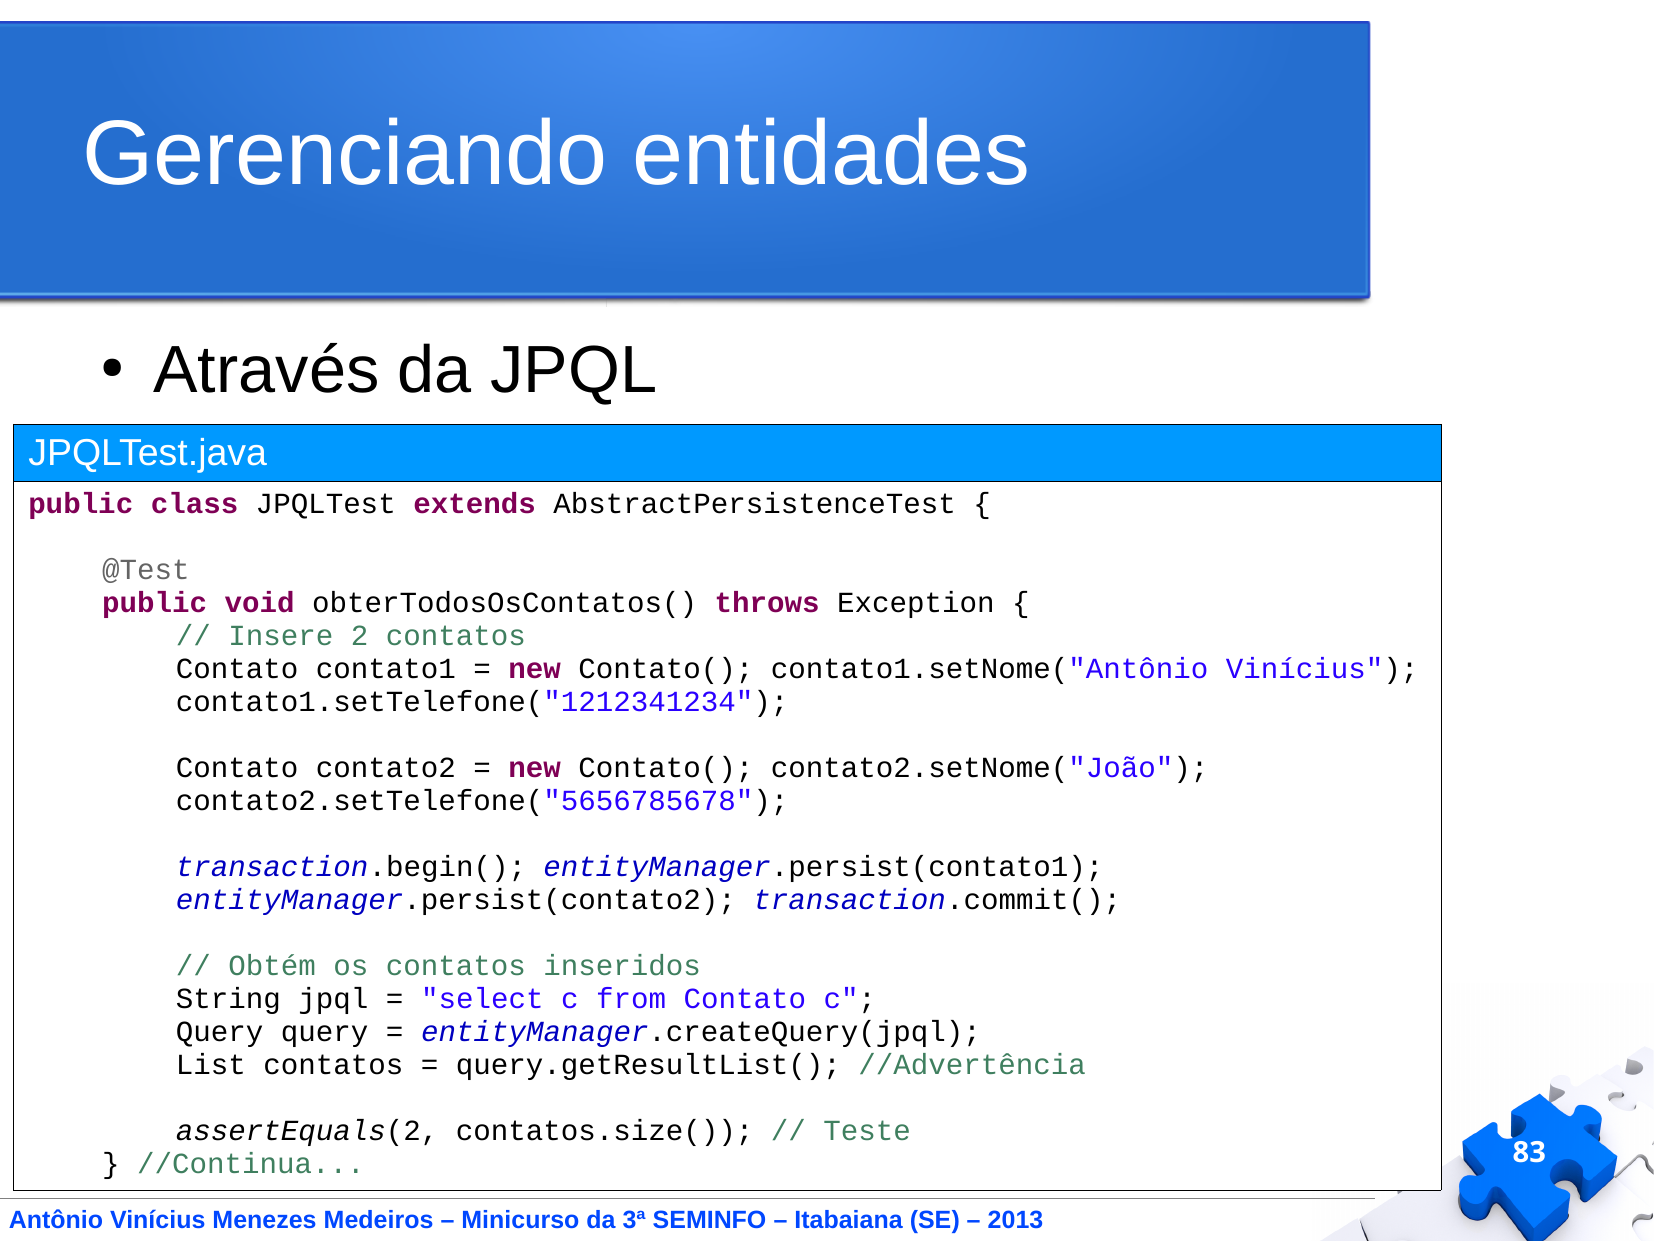

# Gerenciando entidades
Através da JPQL
| JPQLTest.java |
| --- |
| public class JPQLTest extends AbstractPersistenceTest { @Test public void obterTodosOsContatos() throws Exception { // Insere 2 contatos Contato contato1 = new Contato(); contato1.setNome("Antônio Vinícius"); contato1.setTelefone("1212341234"); Contato contato2 = new Contato(); contato2.setNome("João"); contato2.setTelefone("5656785678"); transaction.begin(); entityManager.persist(contato1); entityManager.persist(contato2); transaction.commit(); // Obtém os contatos inseridos String jpql = "select c from Contato c"; Query query = entityManager.createQuery(jpql); List contatos = query.getResultList(); //Advertência assertEquals(2, contatos.size()); // Teste } //Continua... |
83